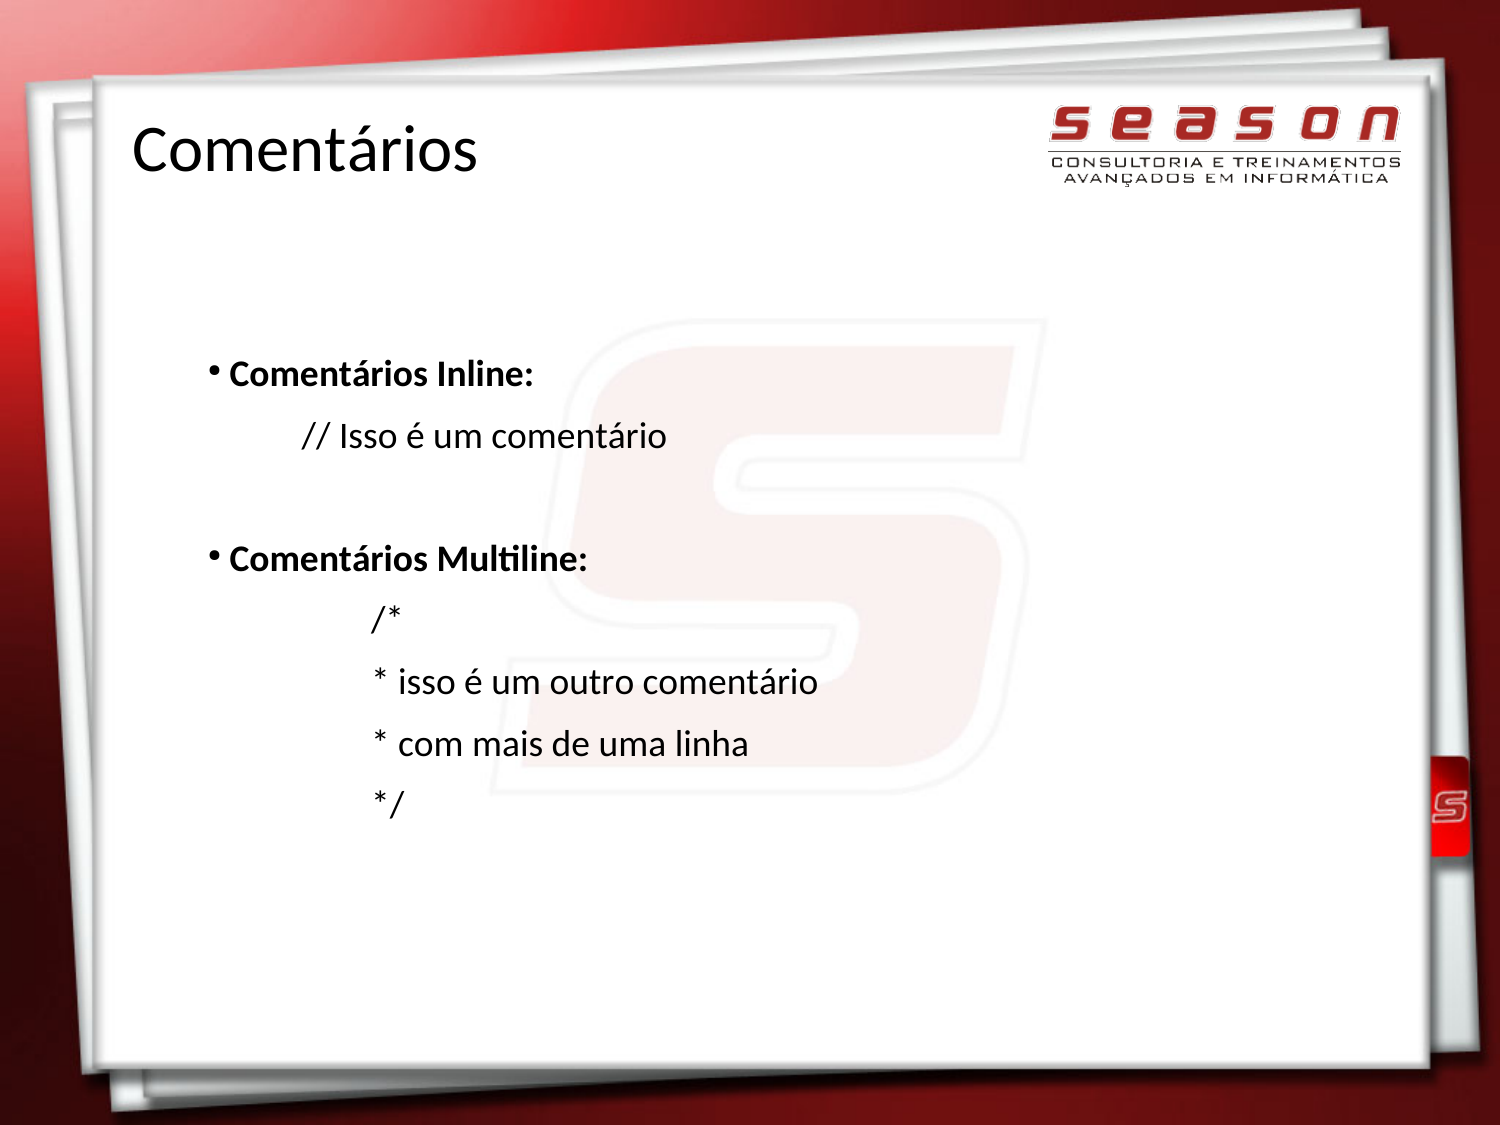

# Comentários
 Comentários Inline:
// Isso é um comentário
 Comentários Multiline:
/*
* isso é um outro comentário
* com mais de uma linha
*/